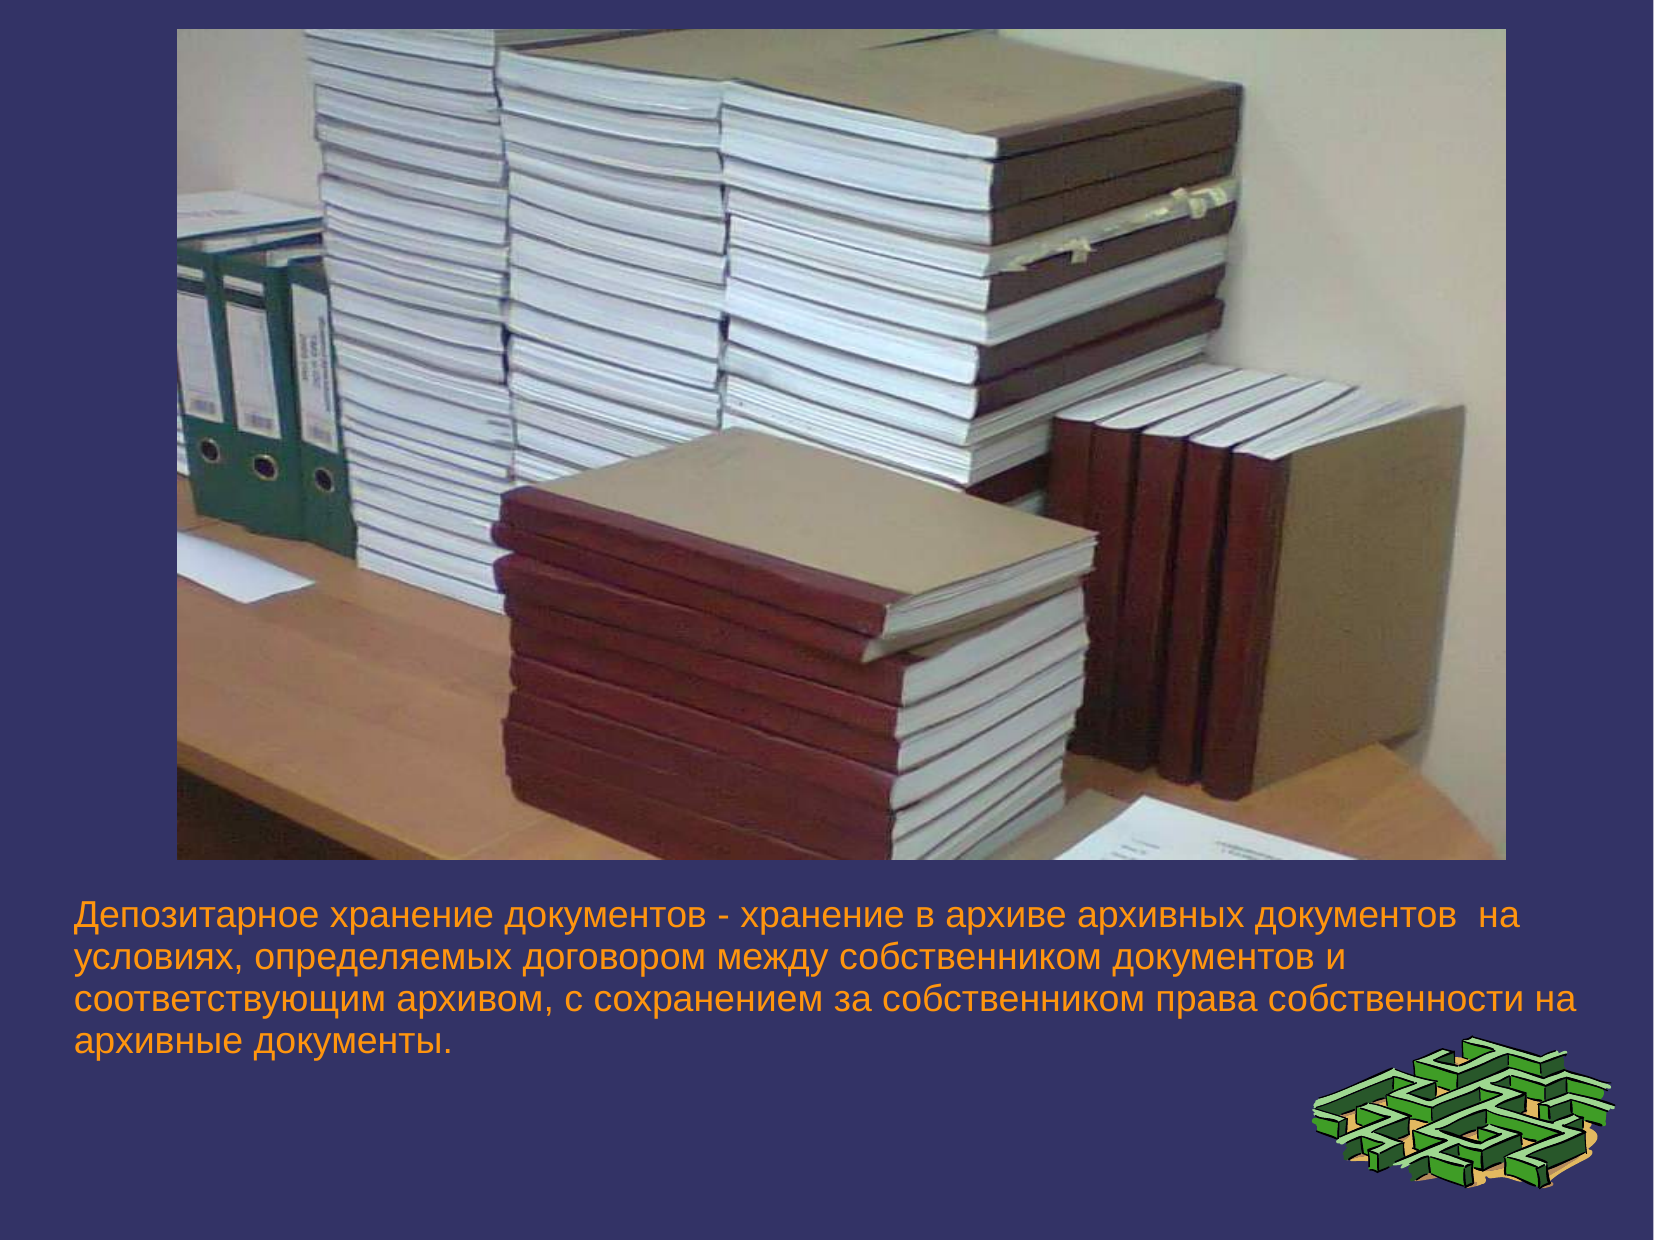

Депозитарное хранение документов - хранение в архиве архивных документов на условиях, определяемых договором между собственником документов и соответствующим архивом, с сохранением за собственником права собственности на архивные документы.